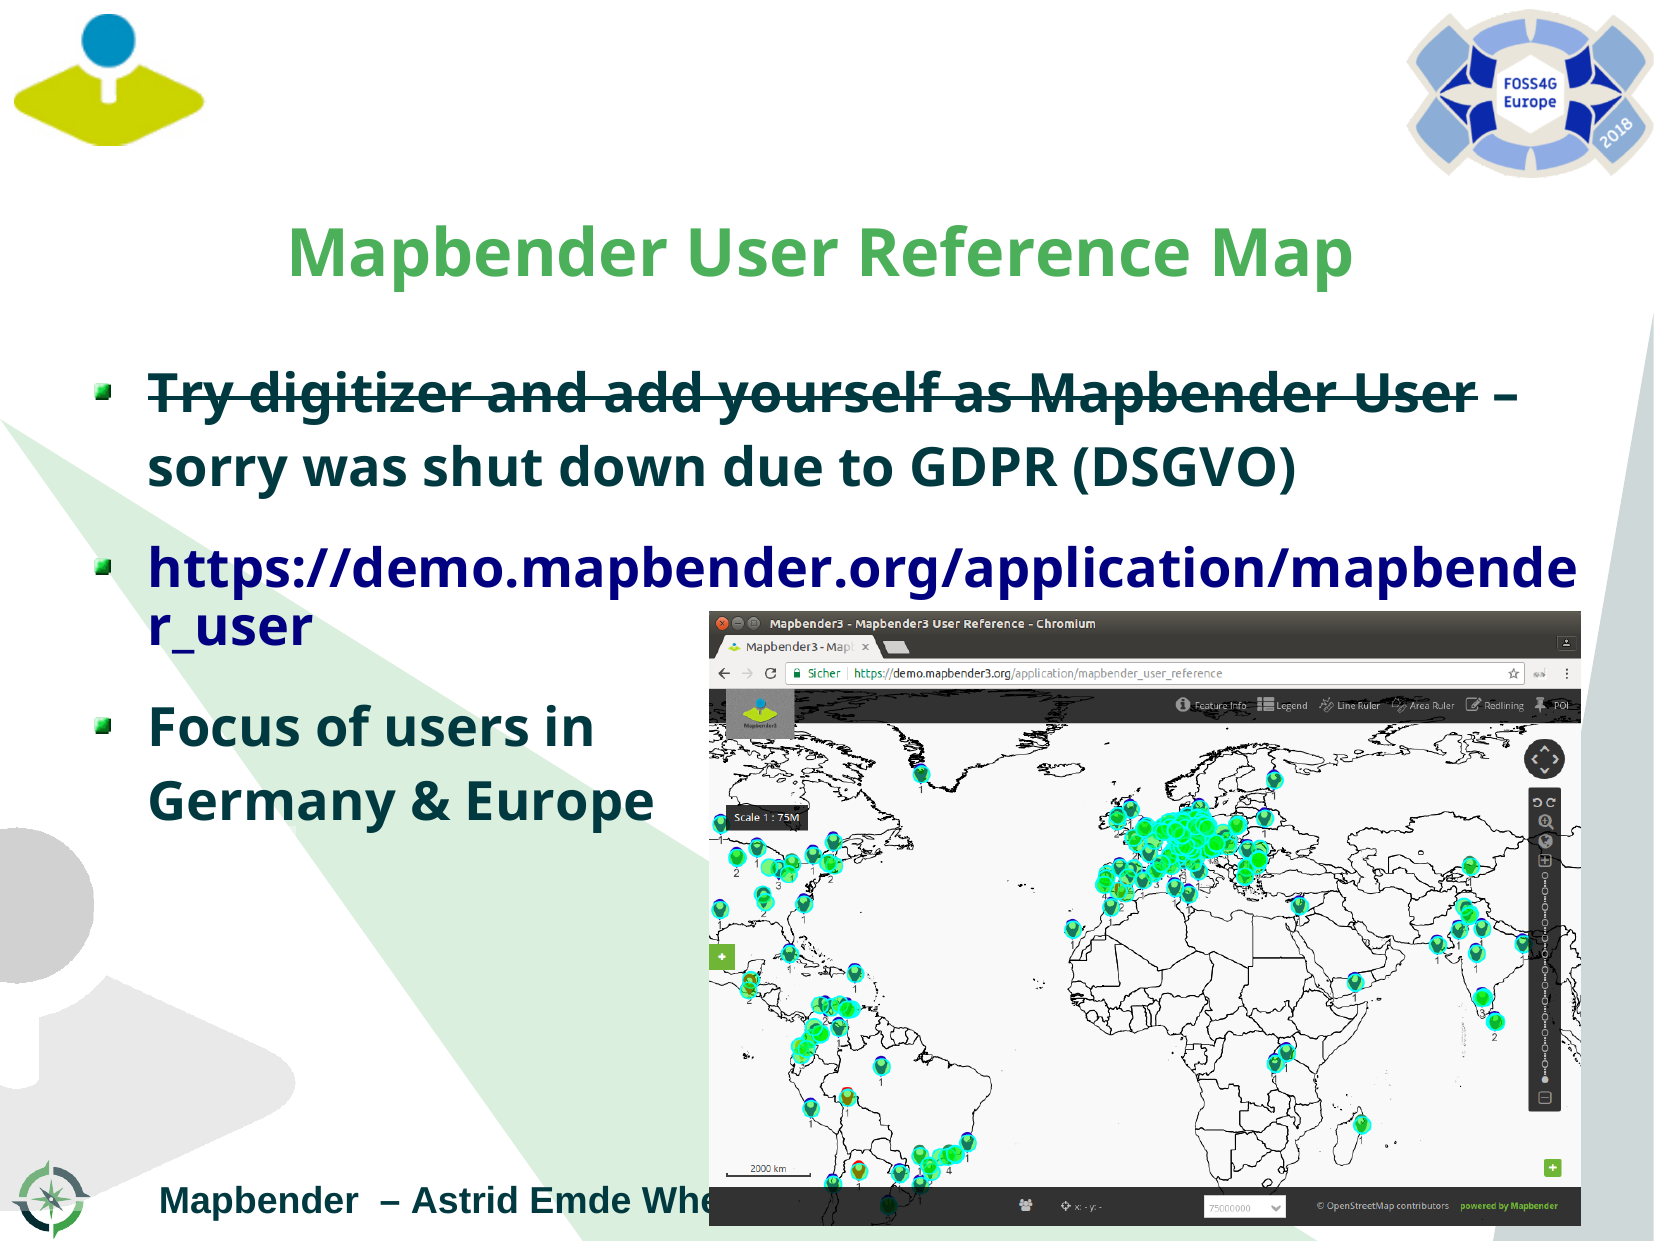

# Mapbender User Reference Map
Try digitizer and add yourself as Mapbender User – sorry was shut down due to GDPR (DSGVO)
https://demo.mapbender.org/application/mapbender_user
Focus of users in
Germany & Europe